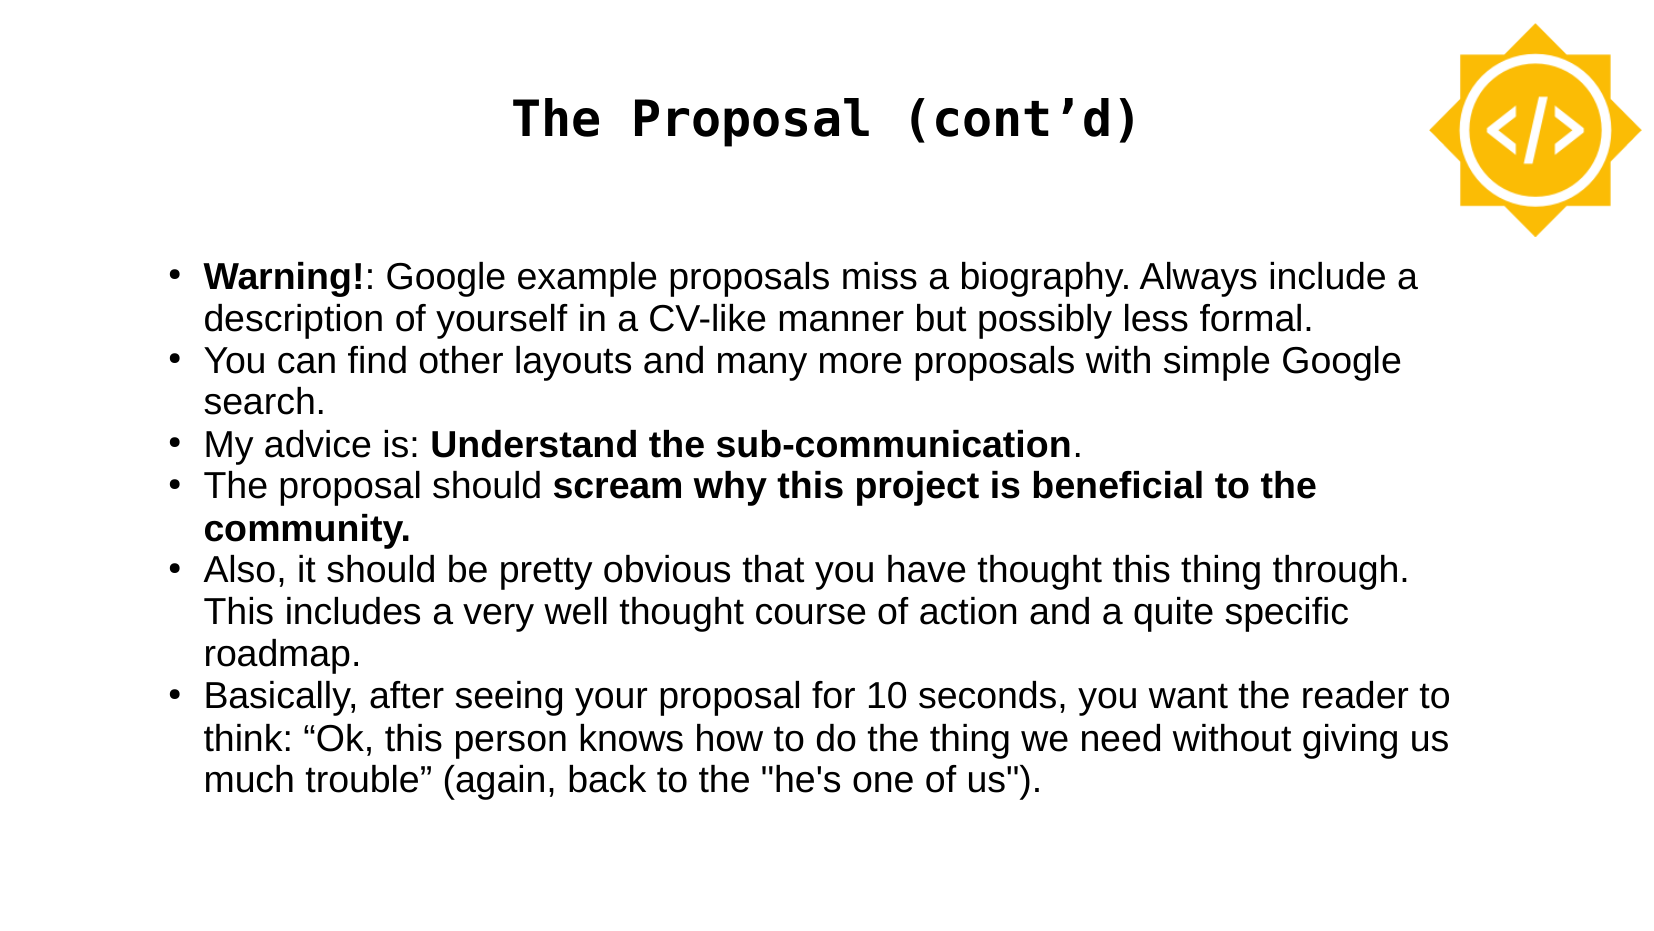

The Proposal (cont’d)
Warning!: Google example proposals miss a biography. Always include a description of yourself in a CV-like manner but possibly less formal.
You can find other layouts and many more proposals with simple Google search.
My advice is: Understand the sub-communication.
The proposal should scream why this project is beneficial to the community.
Also, it should be pretty obvious that you have thought this thing through. This includes a very well thought course of action and a quite specific roadmap.
Basically, after seeing your proposal for 10 seconds, you want the reader to think: “Ok, this person knows how to do the thing we need without giving us much trouble” (again, back to the "he's one of us").